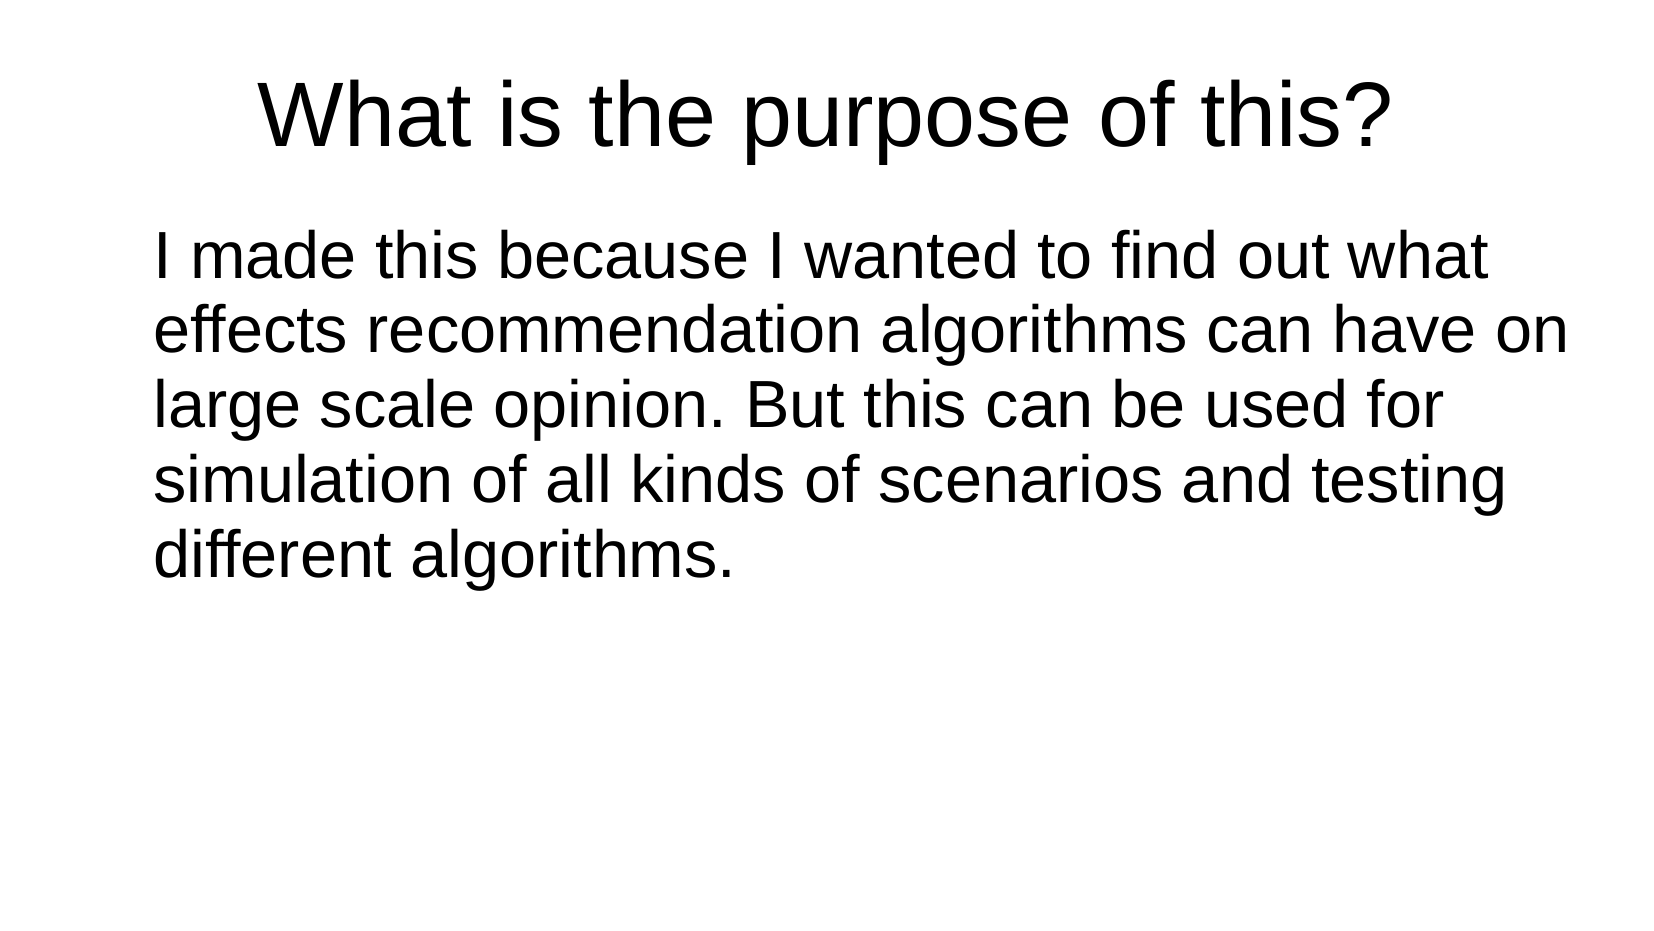

# What is the purpose of this?
I made this because I wanted to find out what effects recommendation algorithms can have on large scale opinion. But this can be used for simulation of all kinds of scenarios and testing different algorithms.